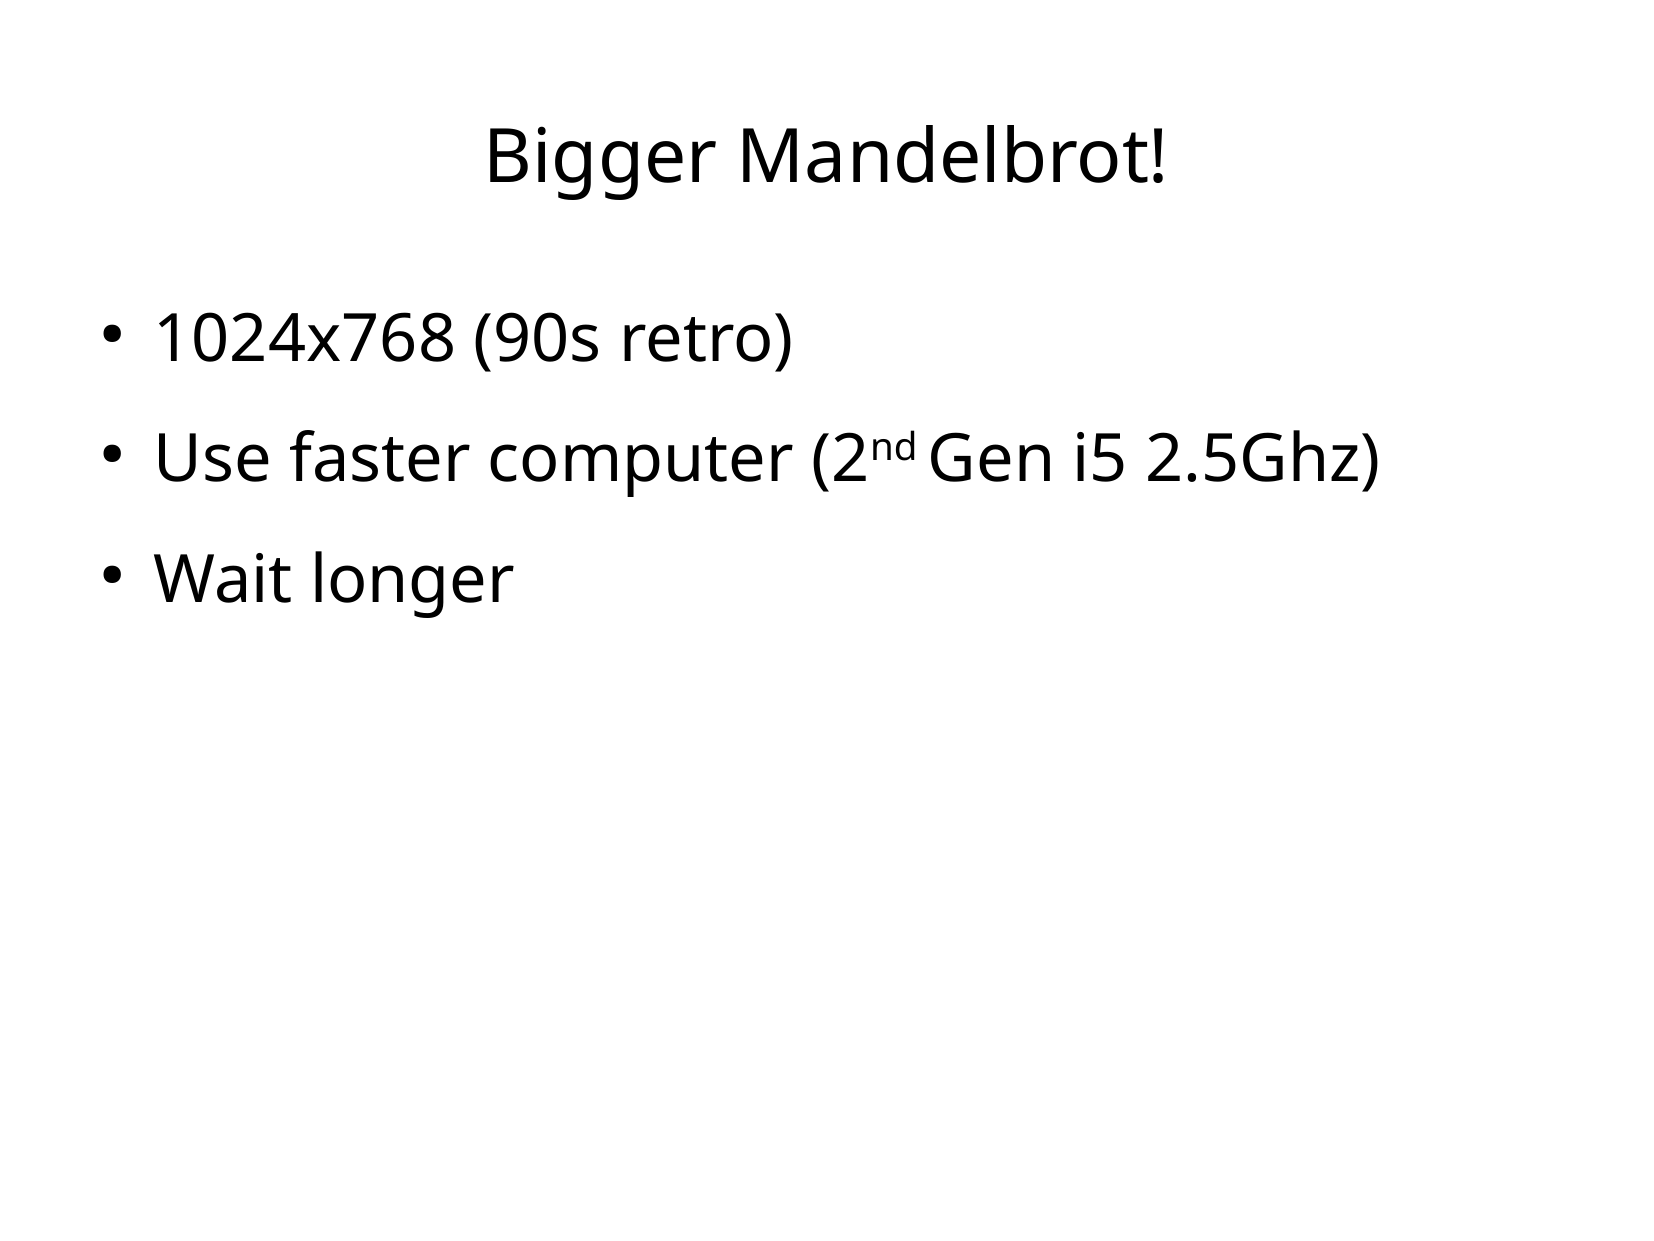

# Bigger Mandelbrot!
1024x768 (90s retro)
Use faster computer (2nd Gen i5 2.5Ghz)
Wait longer